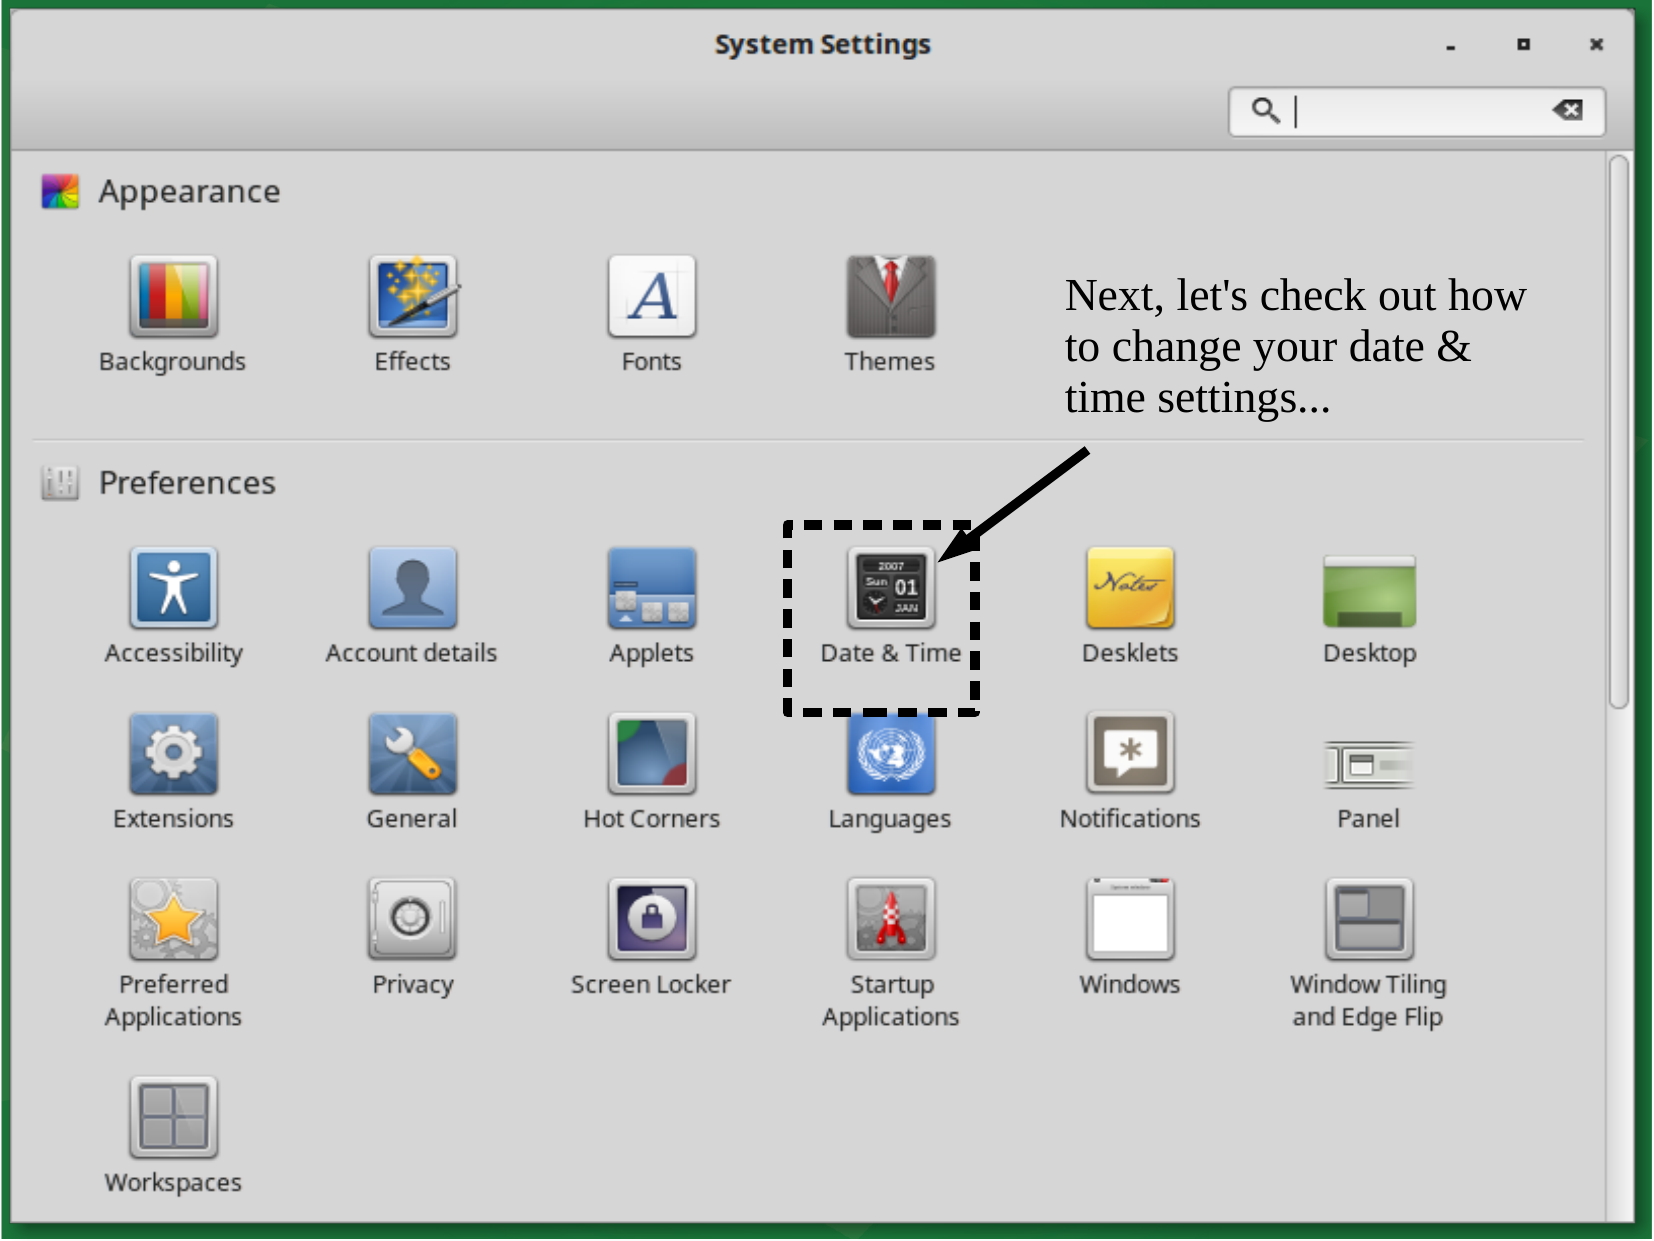

Next, let's check out how to change your date & time settings...